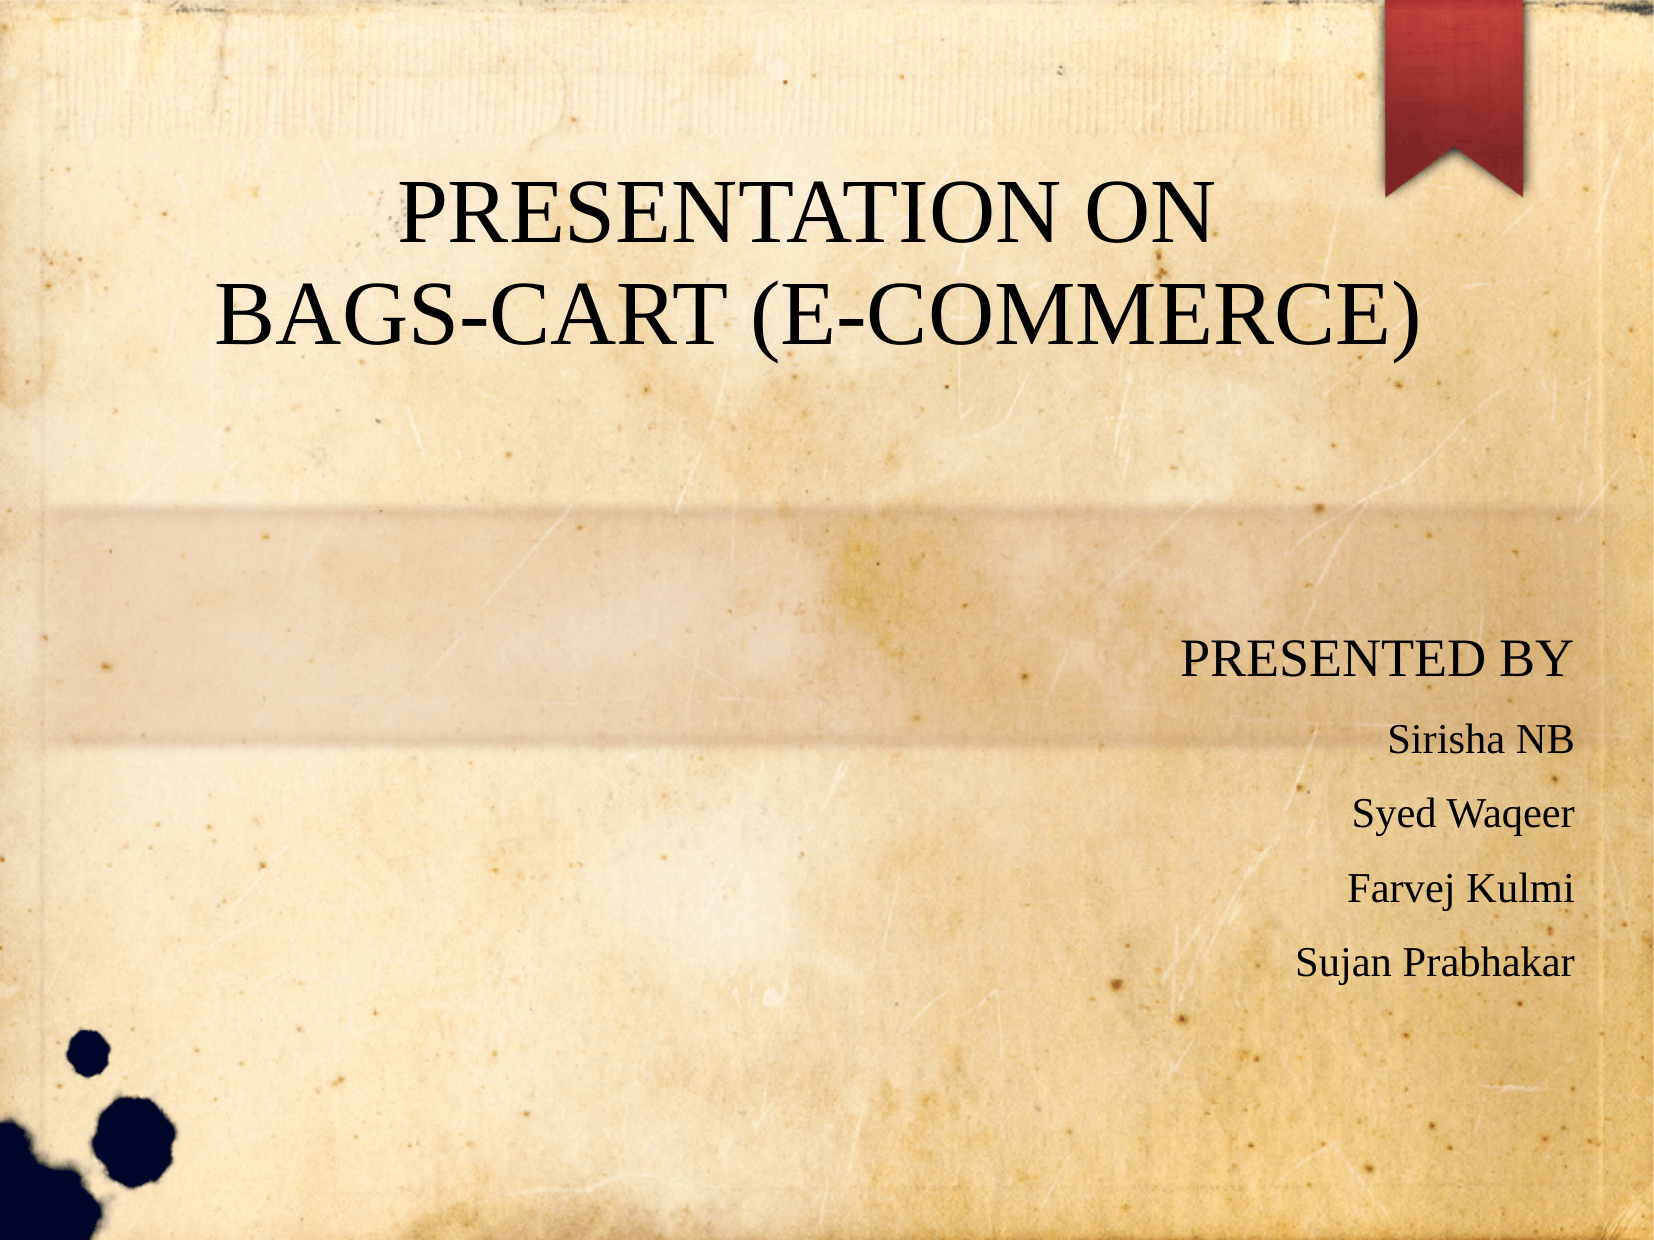

PRESENTATION ON
BAGS-CART (E-COMMERCE)
PRESENTED BY
Sirisha NB
Syed Waqeer
Farvej Kulmi
Sujan Prabhakar